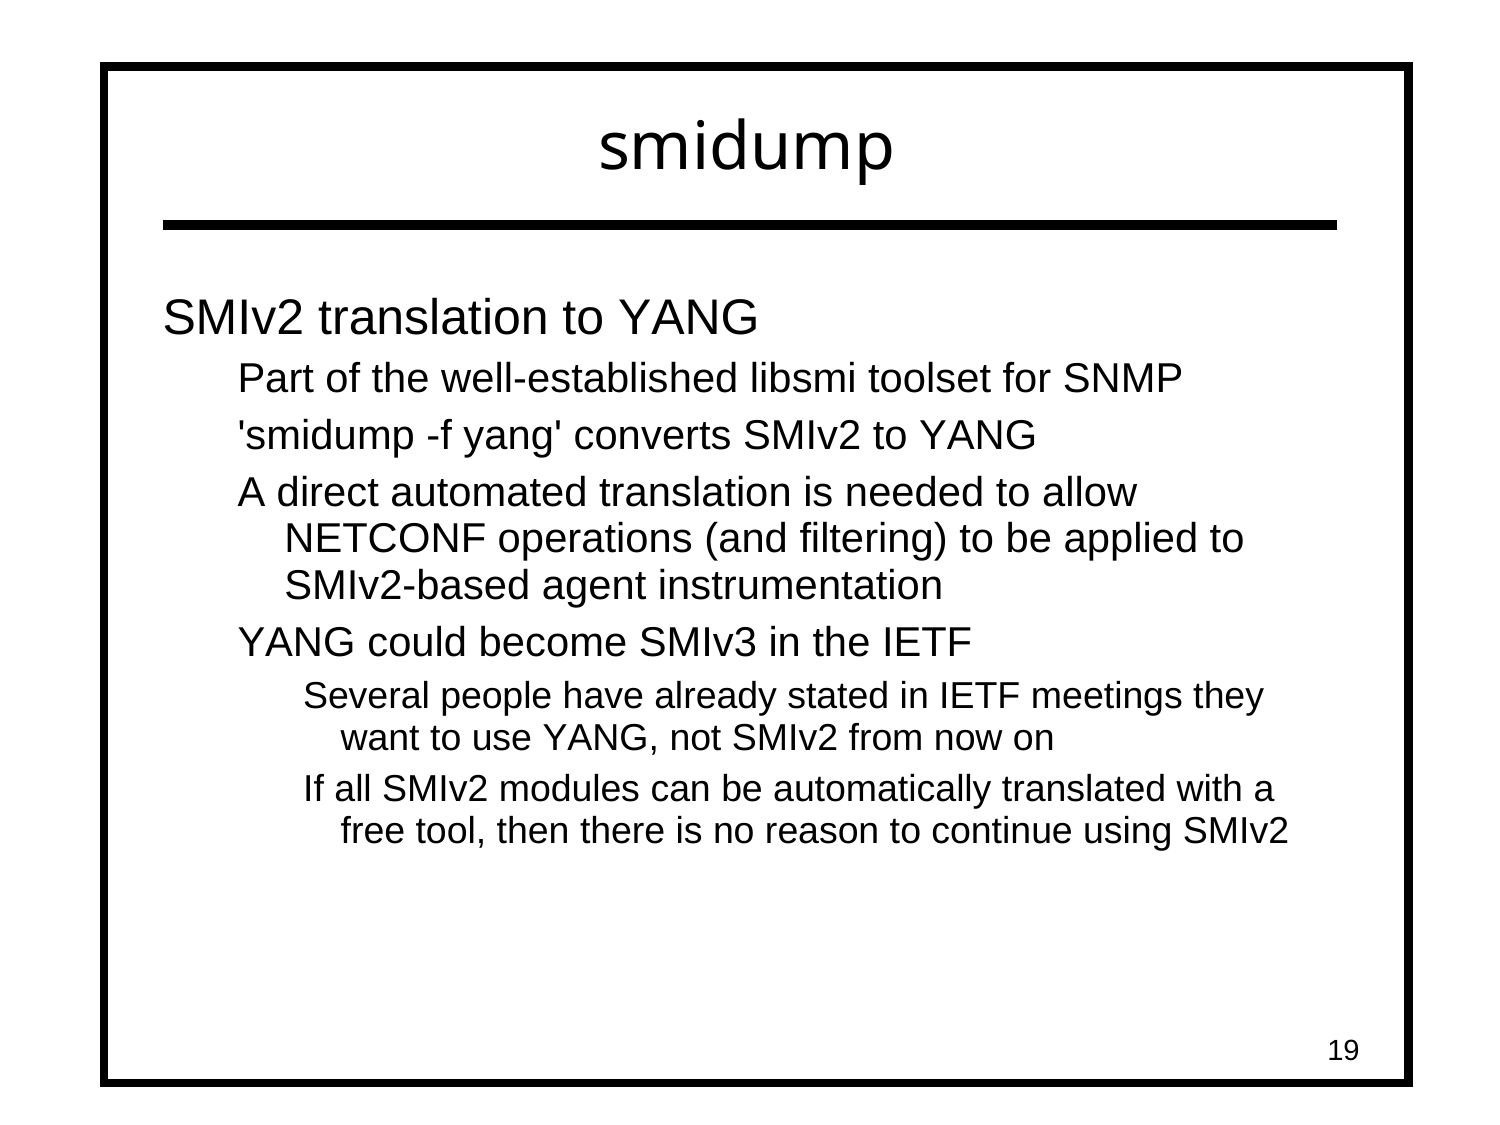

# smidump
SMIv2 translation to YANG
Part of the well-established libsmi toolset for SNMP
'smidump -f yang' converts SMIv2 to YANG
A direct automated translation is needed to allow NETCONF operations (and filtering) to be applied to SMIv2-based agent instrumentation
YANG could become SMIv3 in the IETF
Several people have already stated in IETF meetings they want to use YANG, not SMIv2 from now on
If all SMIv2 modules can be automatically translated with a free tool, then there is no reason to continue using SMIv2
19